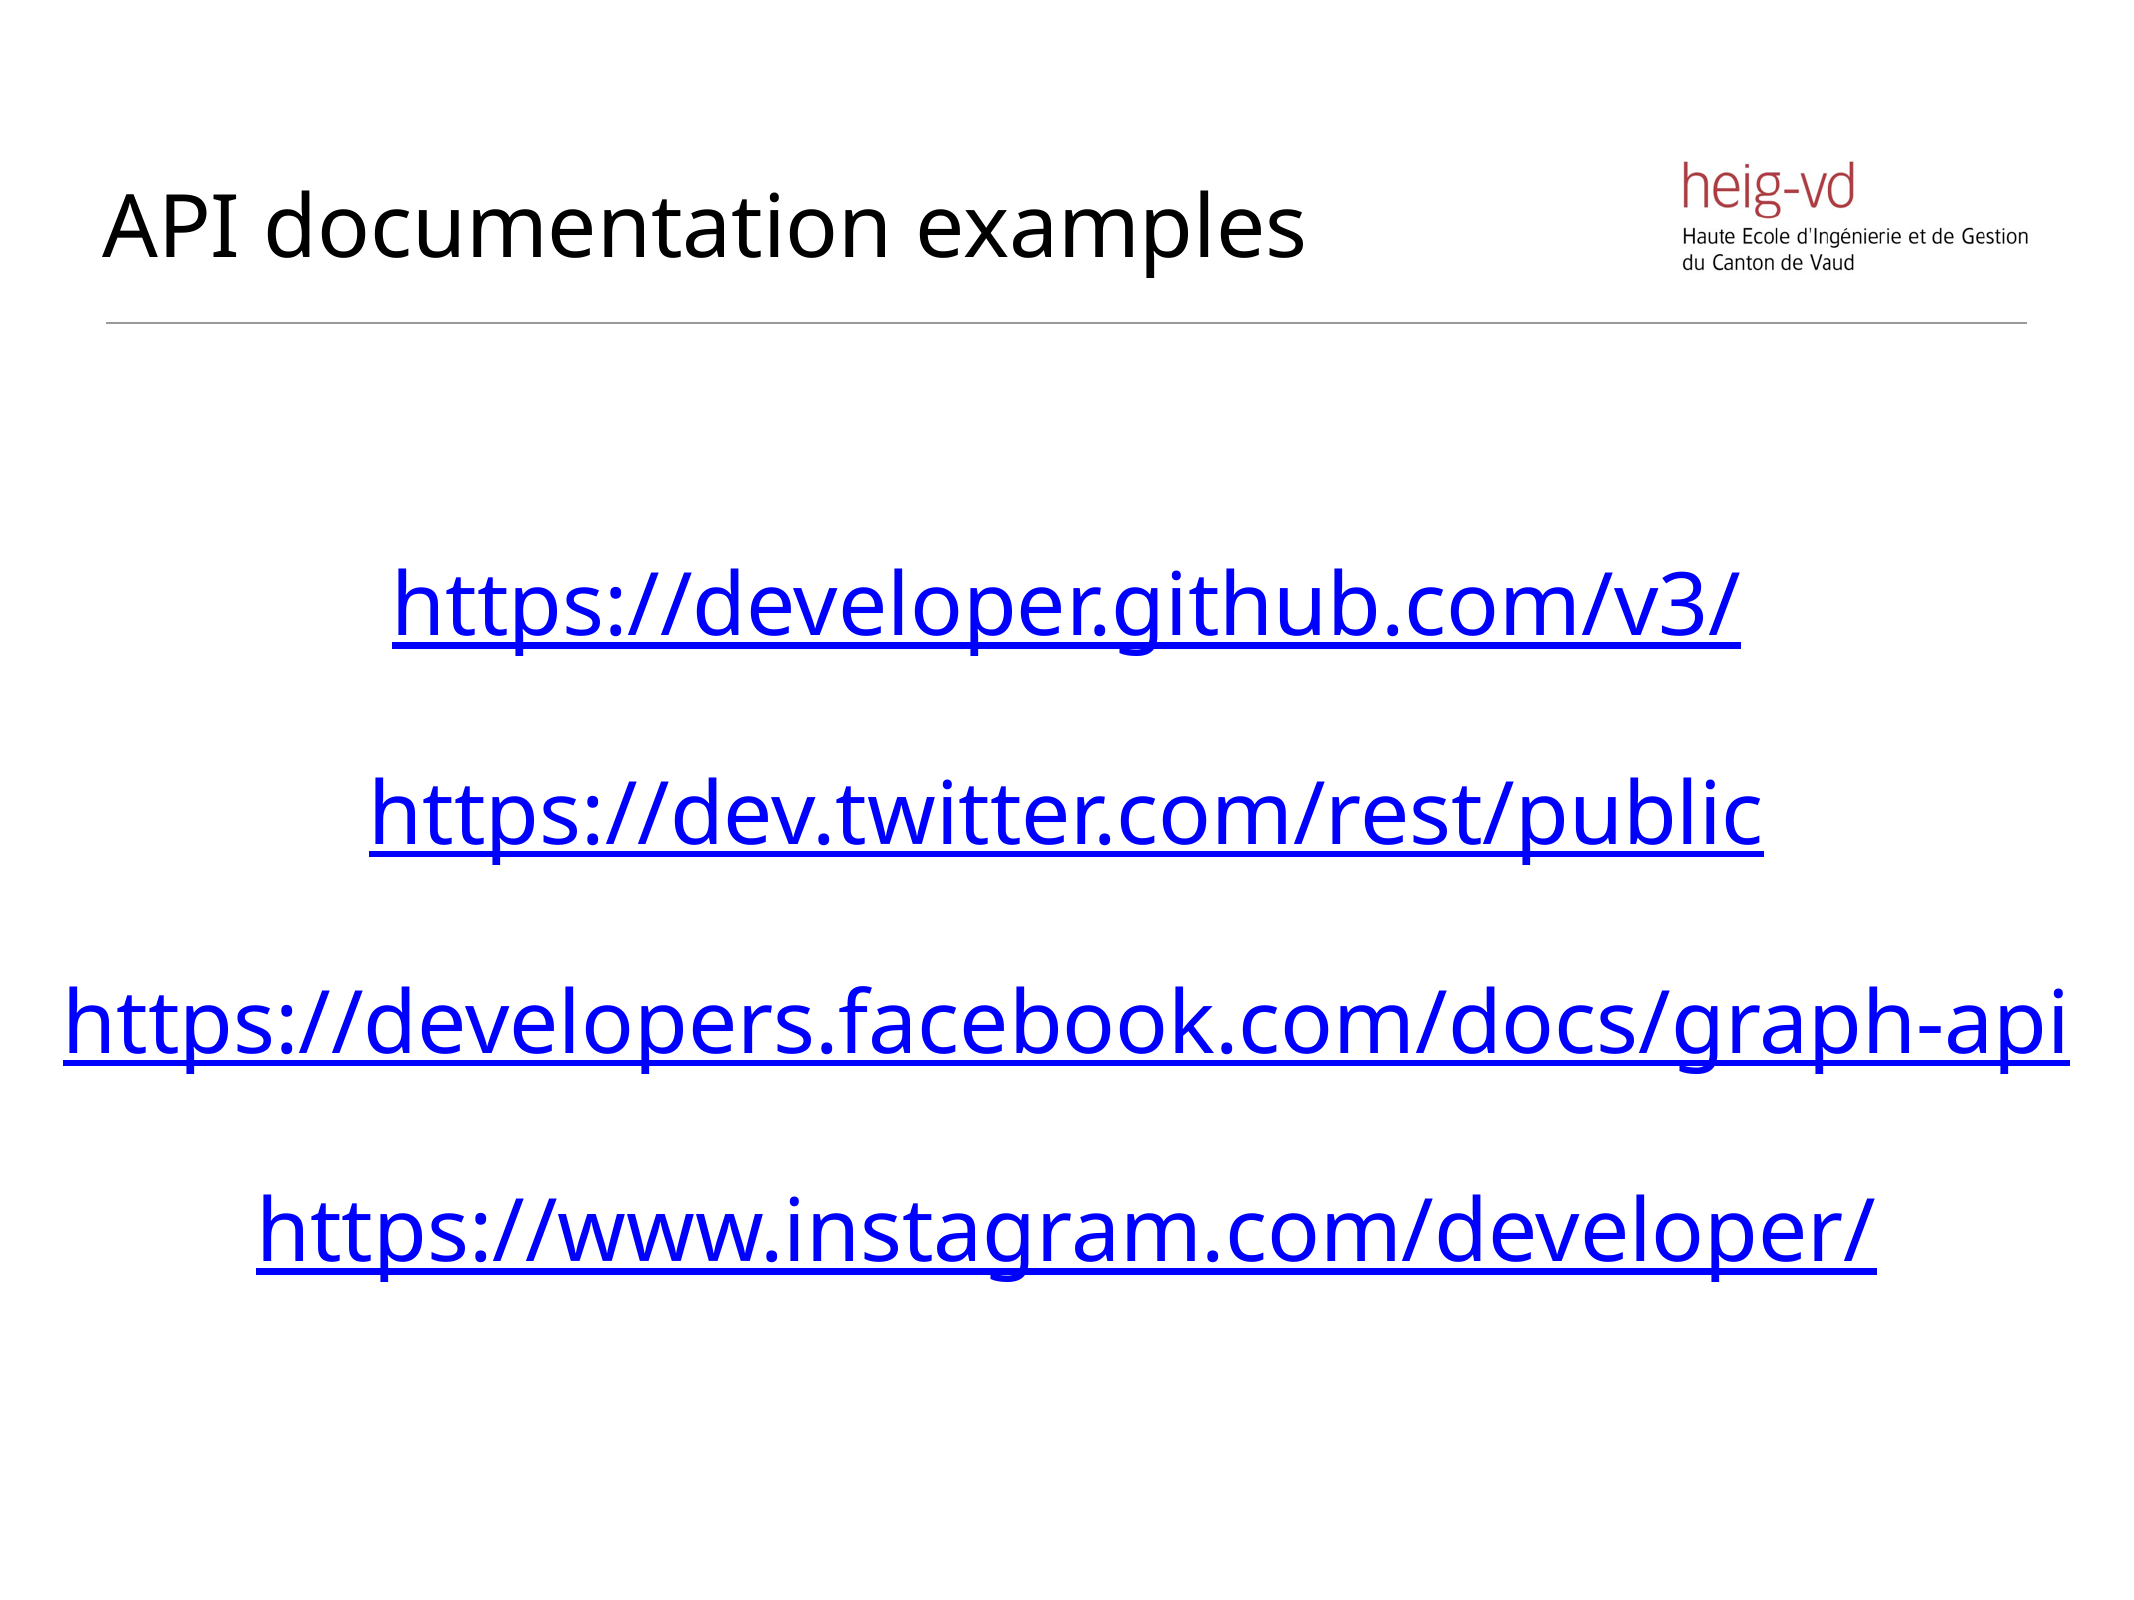

# API documentation examples
https://developer.github.com/v3/
https://dev.twitter.com/rest/public
https://developers.facebook.com/docs/graph-api
https://www.instagram.com/developer/